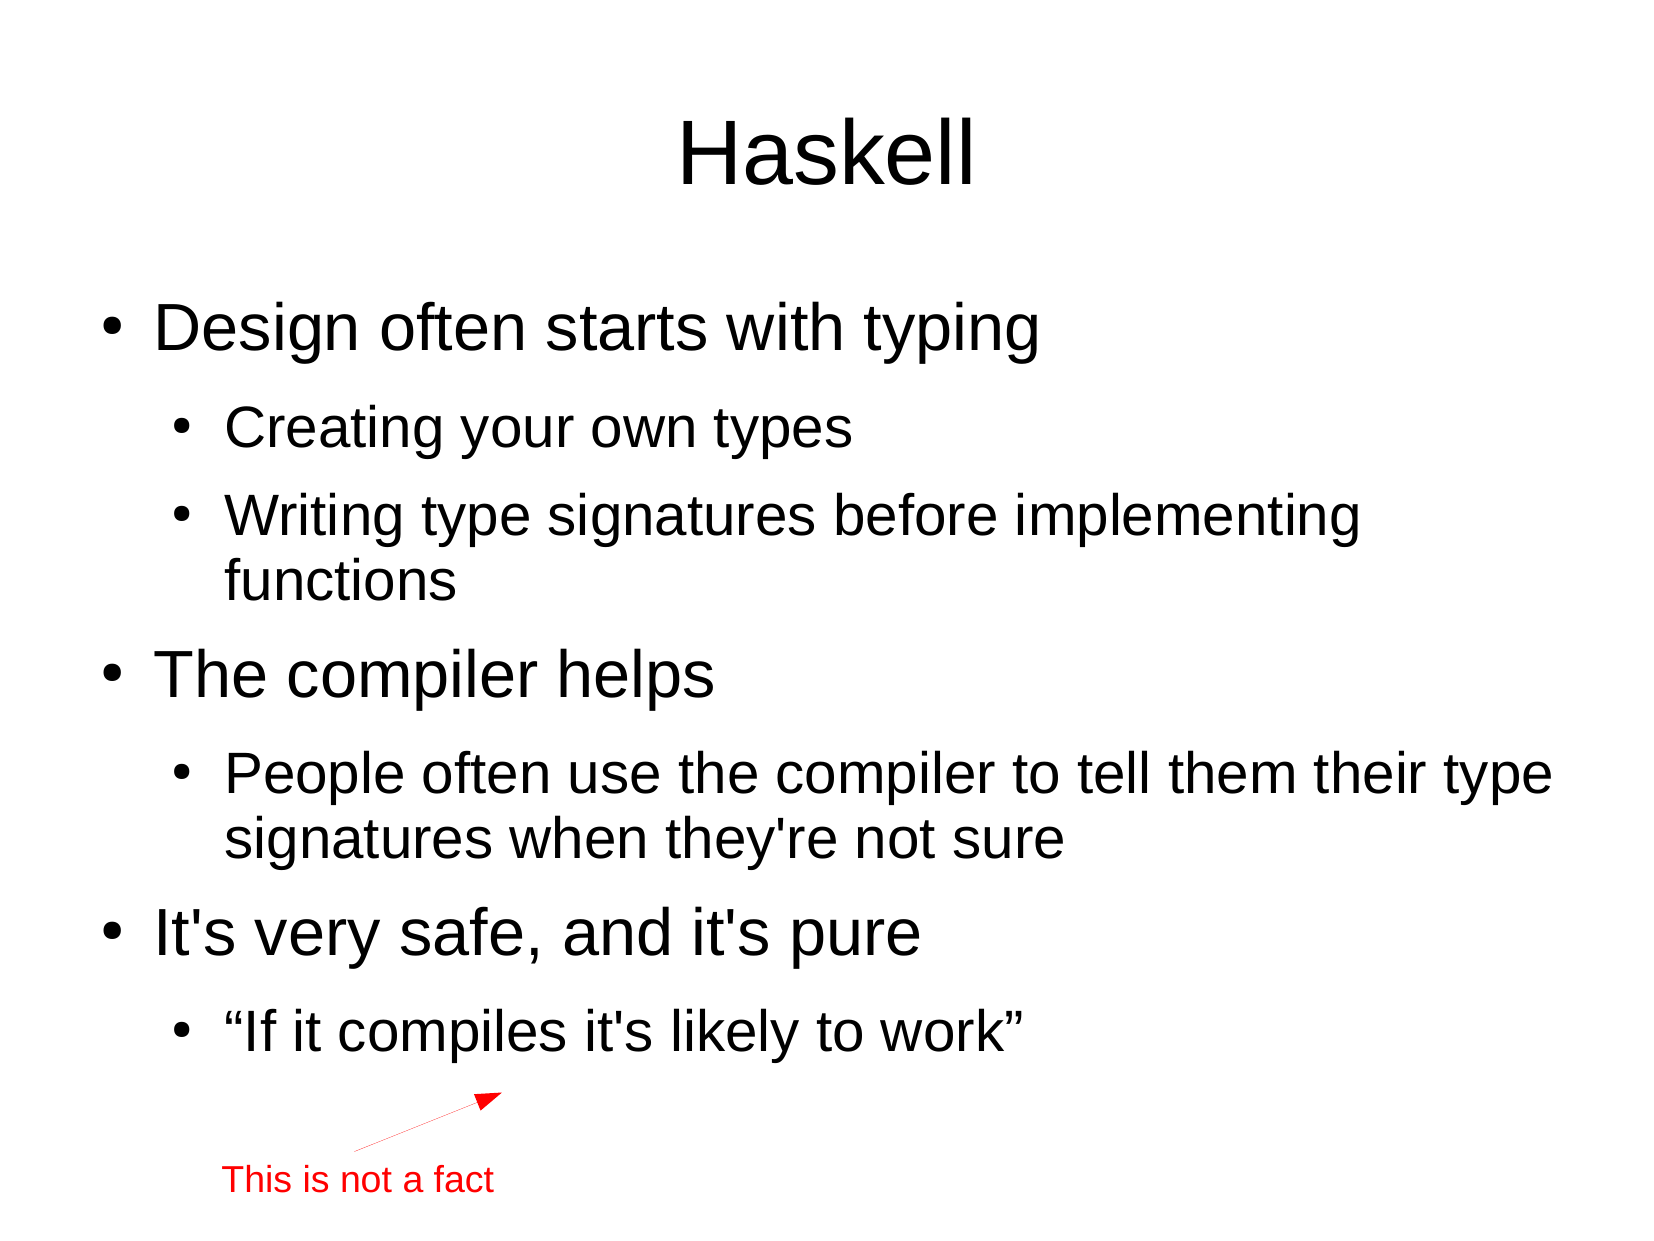

# Haskell
Design often starts with typing
Creating your own types
Writing type signatures before implementing functions
The compiler helps
People often use the compiler to tell them their type signatures when they're not sure
It's very safe, and it's pure
“If it compiles it's likely to work”
This is not a fact